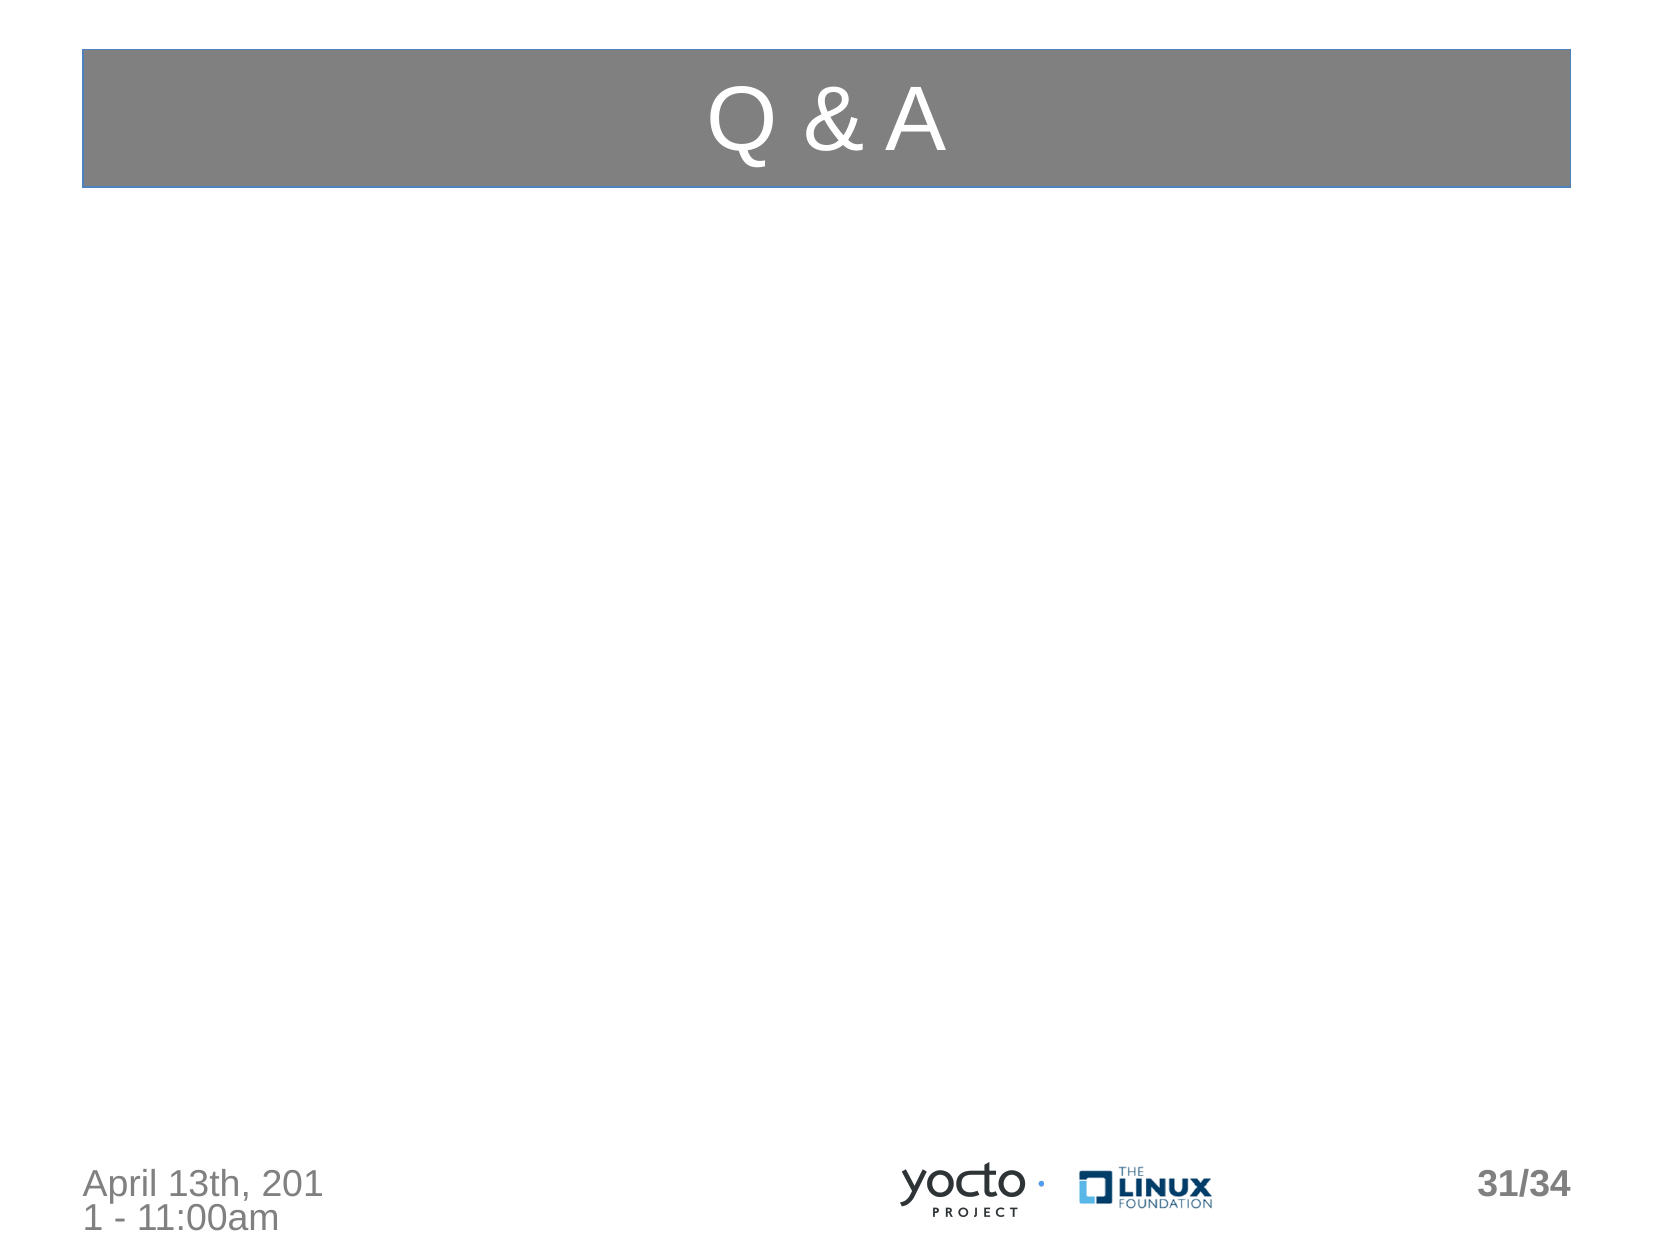

# Q & A
April 13th, 2011 - 11:00am
31